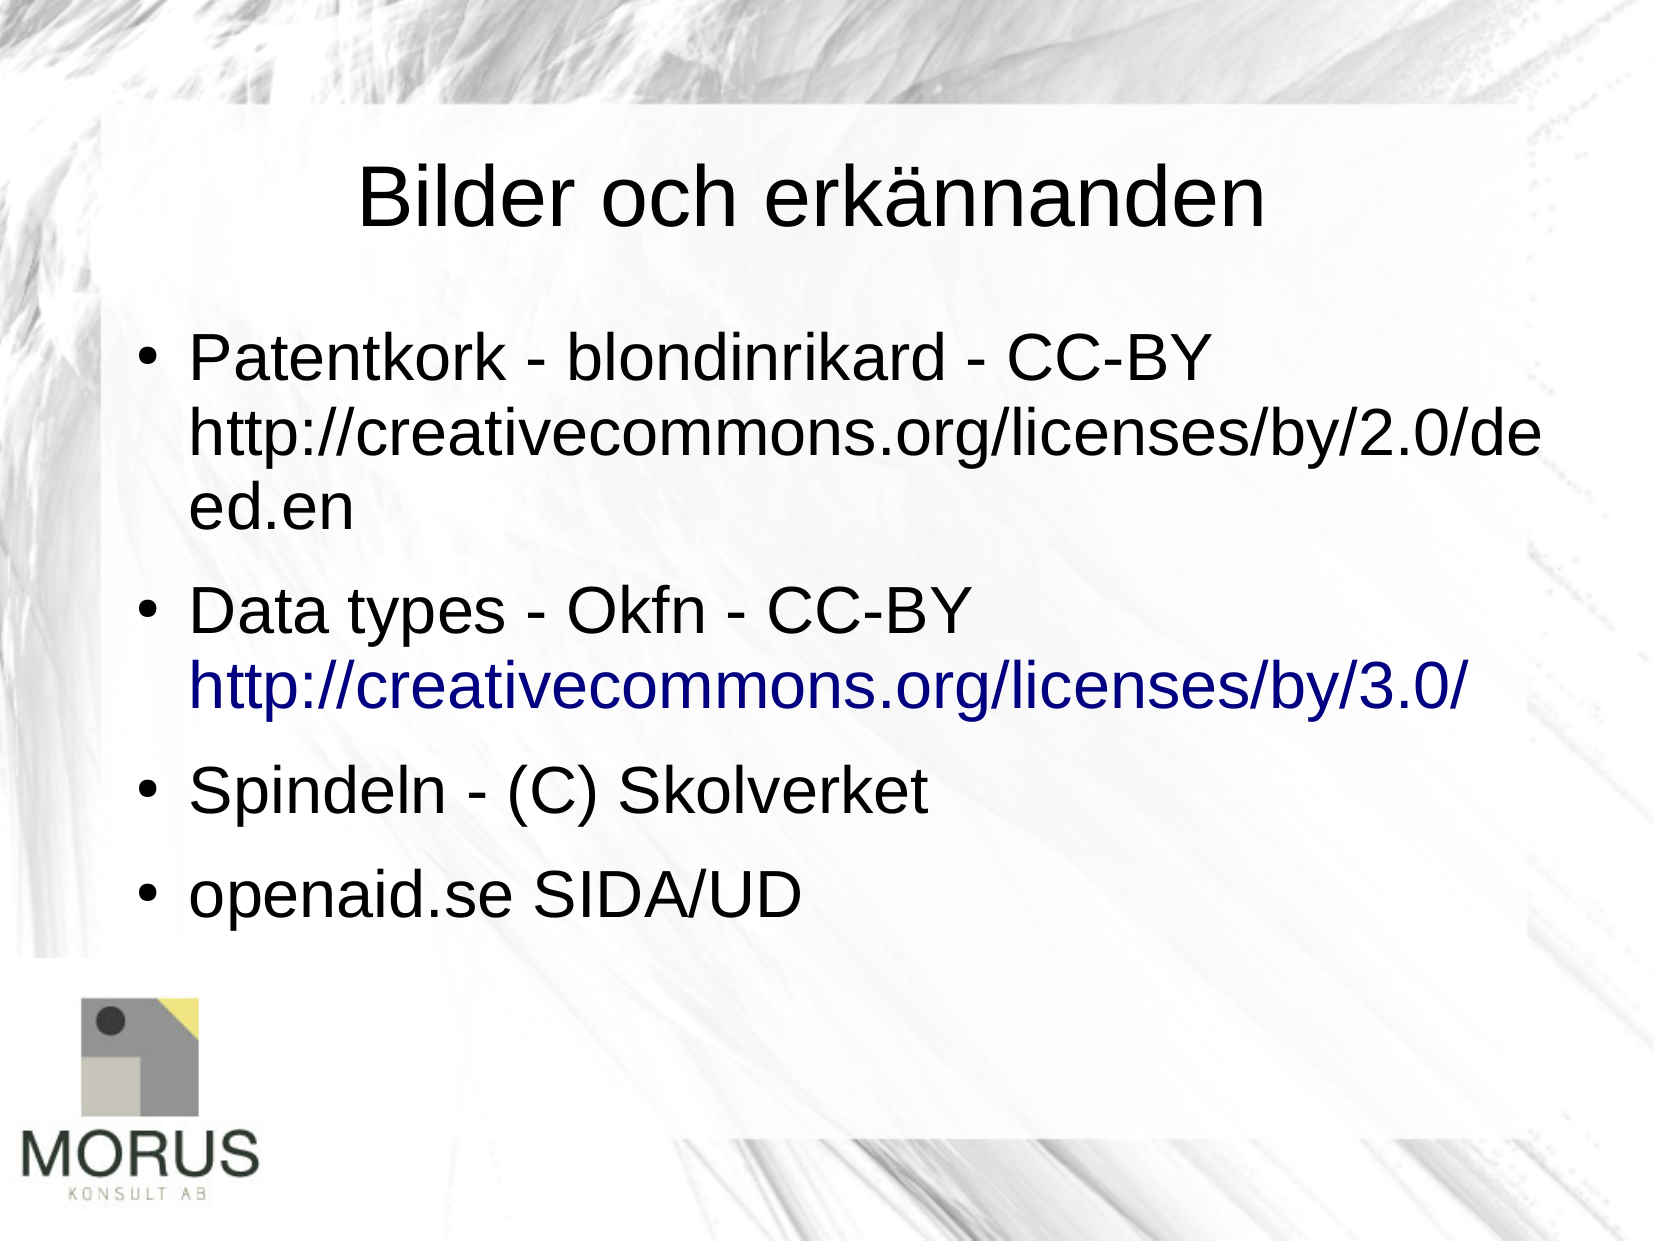

# Bilder och erkännanden
Patentkork - blondinrikard - CC-BY http://creativecommons.org/licenses/by/2.0/deed.en
Data types - Okfn - CC-BY http://creativecommons.org/licenses/by/3.0/
Spindeln - (C) Skolverket
openaid.se SIDA/UD